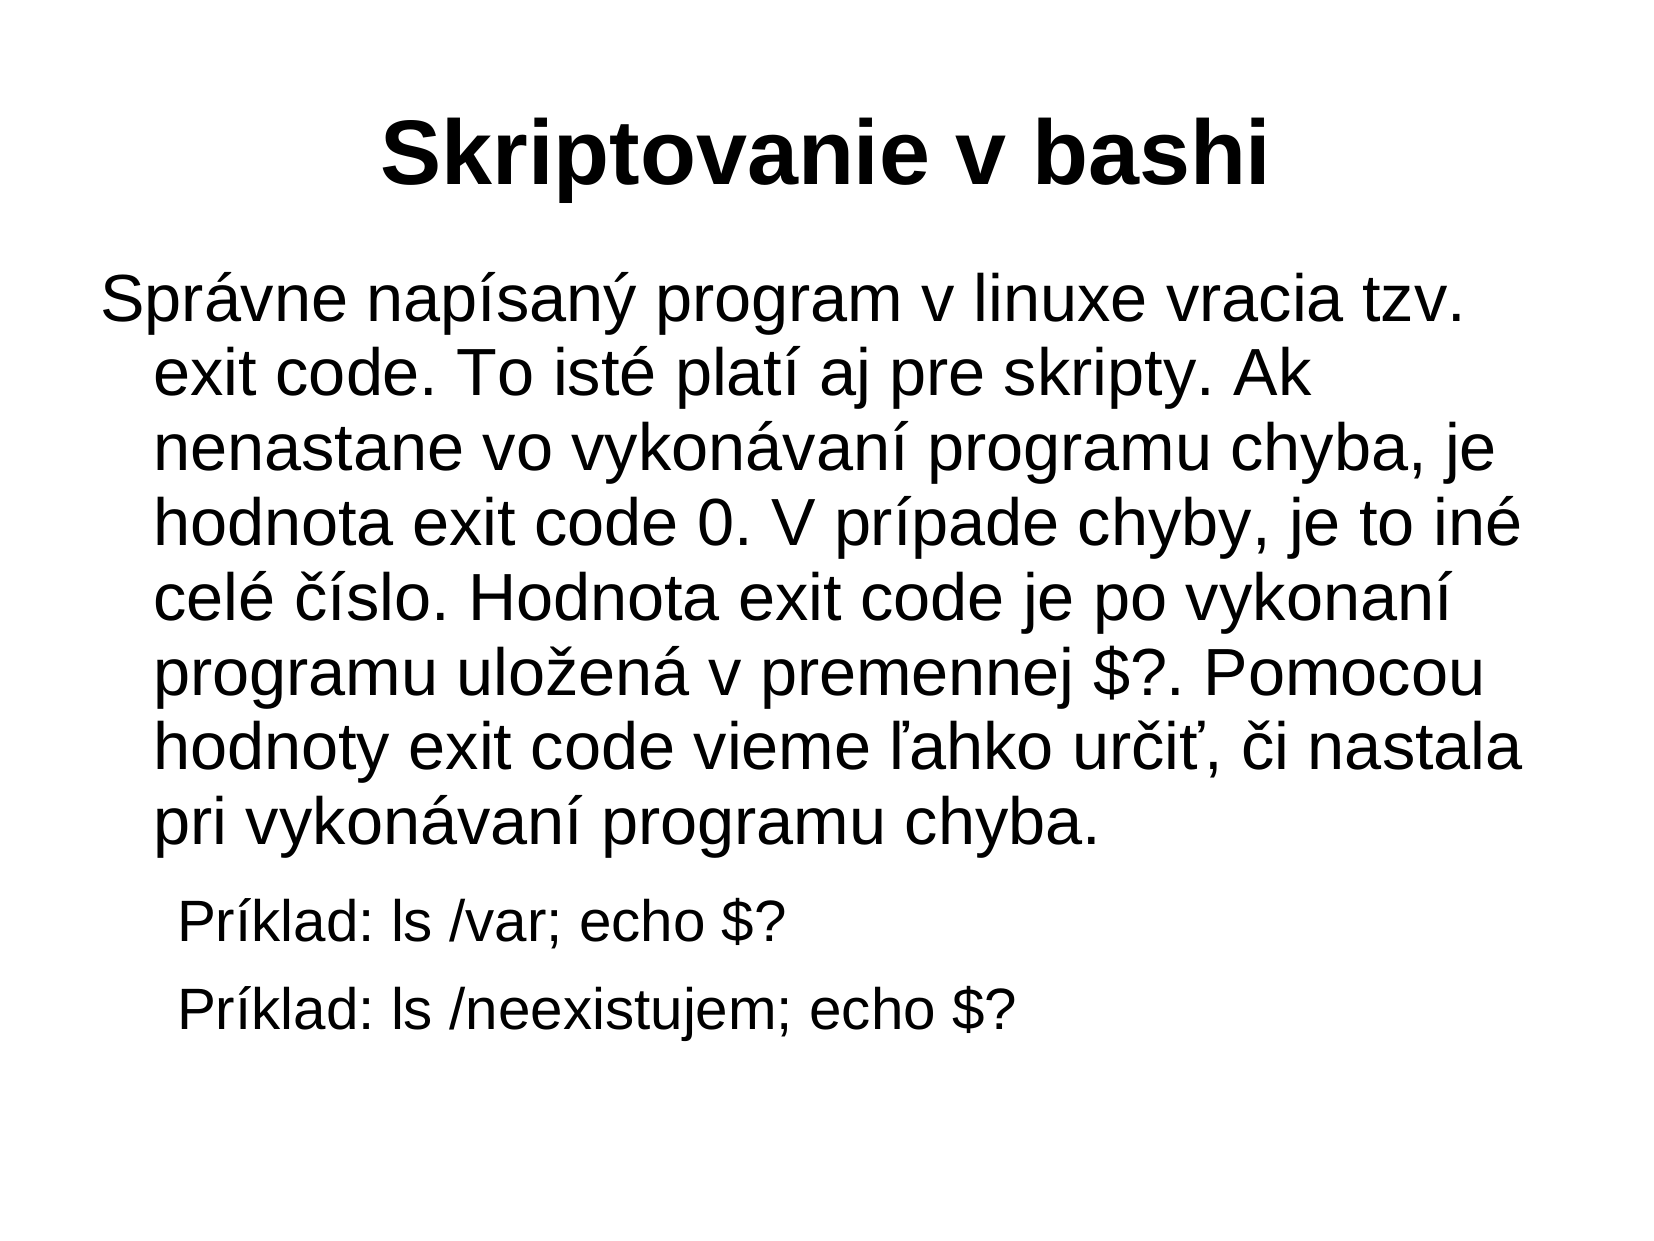

# Skriptovanie v bashi
Správne napísaný program v linuxe vracia tzv. exit code. To isté platí aj pre skripty. Ak nenastane vo vykonávaní programu chyba, je hodnota exit code 0. V prípade chyby, je to iné celé číslo. Hodnota exit code je po vykonaní programu uložená v premennej $?. Pomocou hodnoty exit code vieme ľahko určiť, či nastala pri vykonávaní programu chyba.
Príklad: ls /var; echo $?
Príklad: ls /neexistujem; echo $?